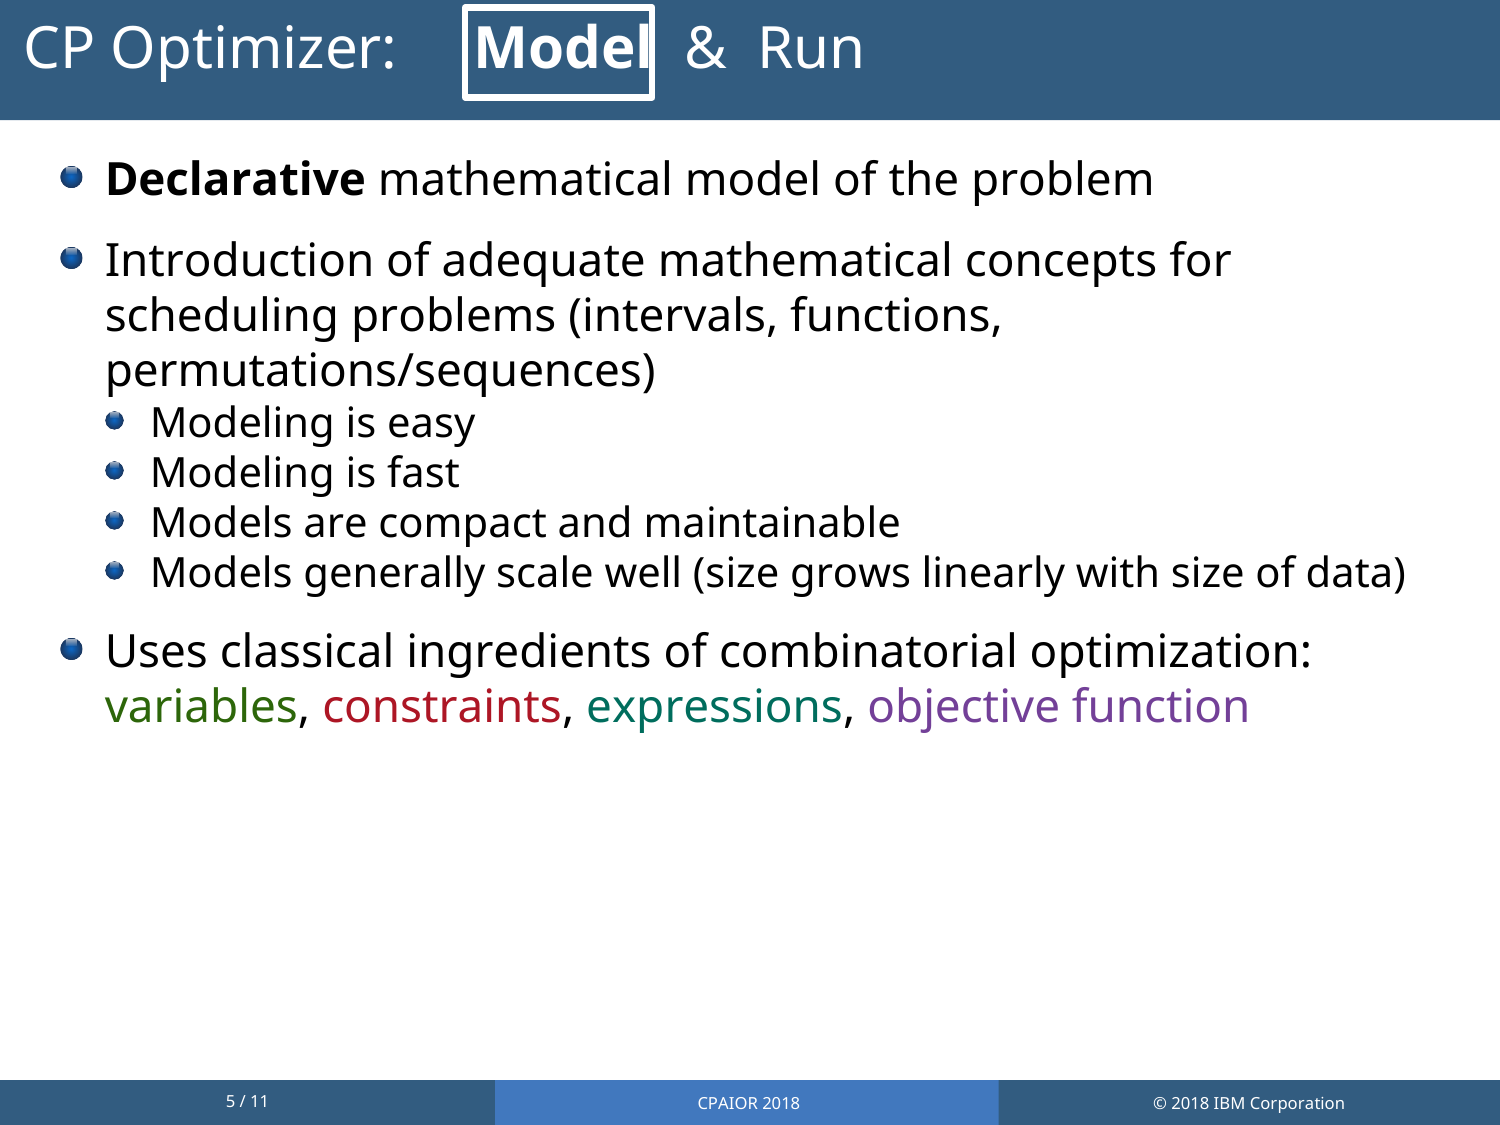

# CP Optimizer: 	Model & Run
Declarative mathematical model of the problem
Introduction of adequate mathematical concepts for scheduling problems (intervals, functions, permutations/sequences)
Modeling is easy
Modeling is fast
Models are compact and maintainable
Models generally scale well (size grows linearly with size of data)
Uses classical ingredients of combinatorial optimization: variables, constraints, expressions, objective function